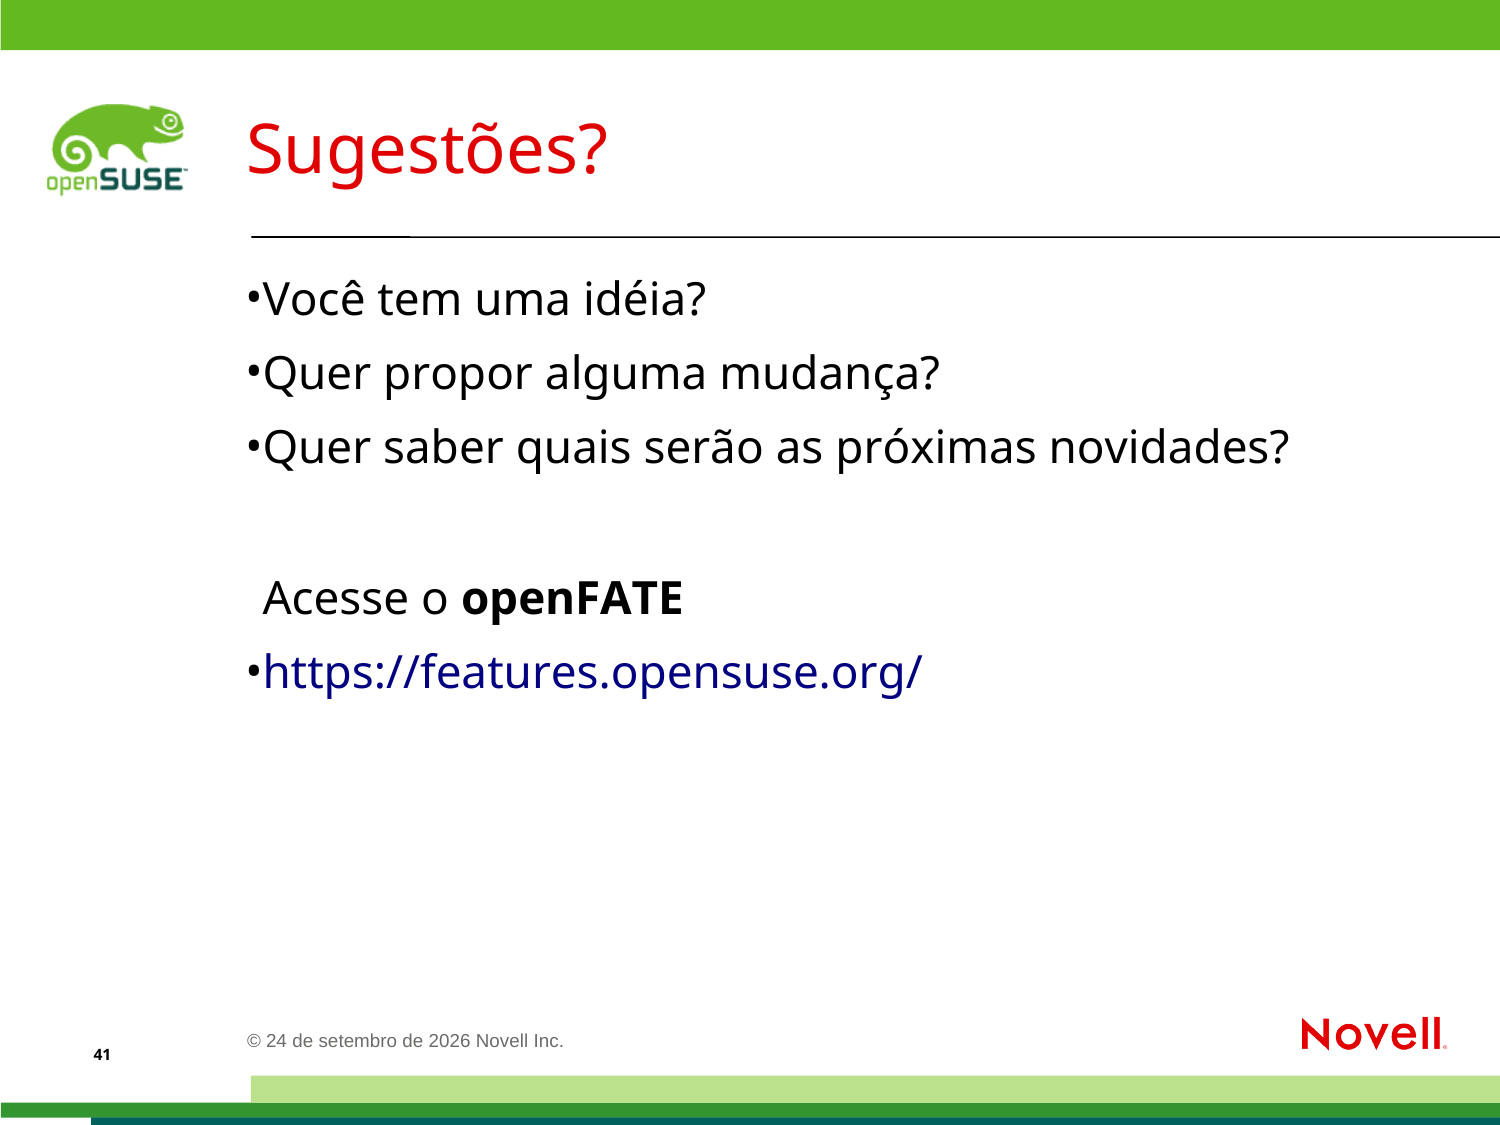

# Sugestões?
Você tem uma idéia?
Quer propor alguma mudança?
Quer saber quais serão as próximas novidades?
Acesse o openFATE
https://features.opensuse.org/